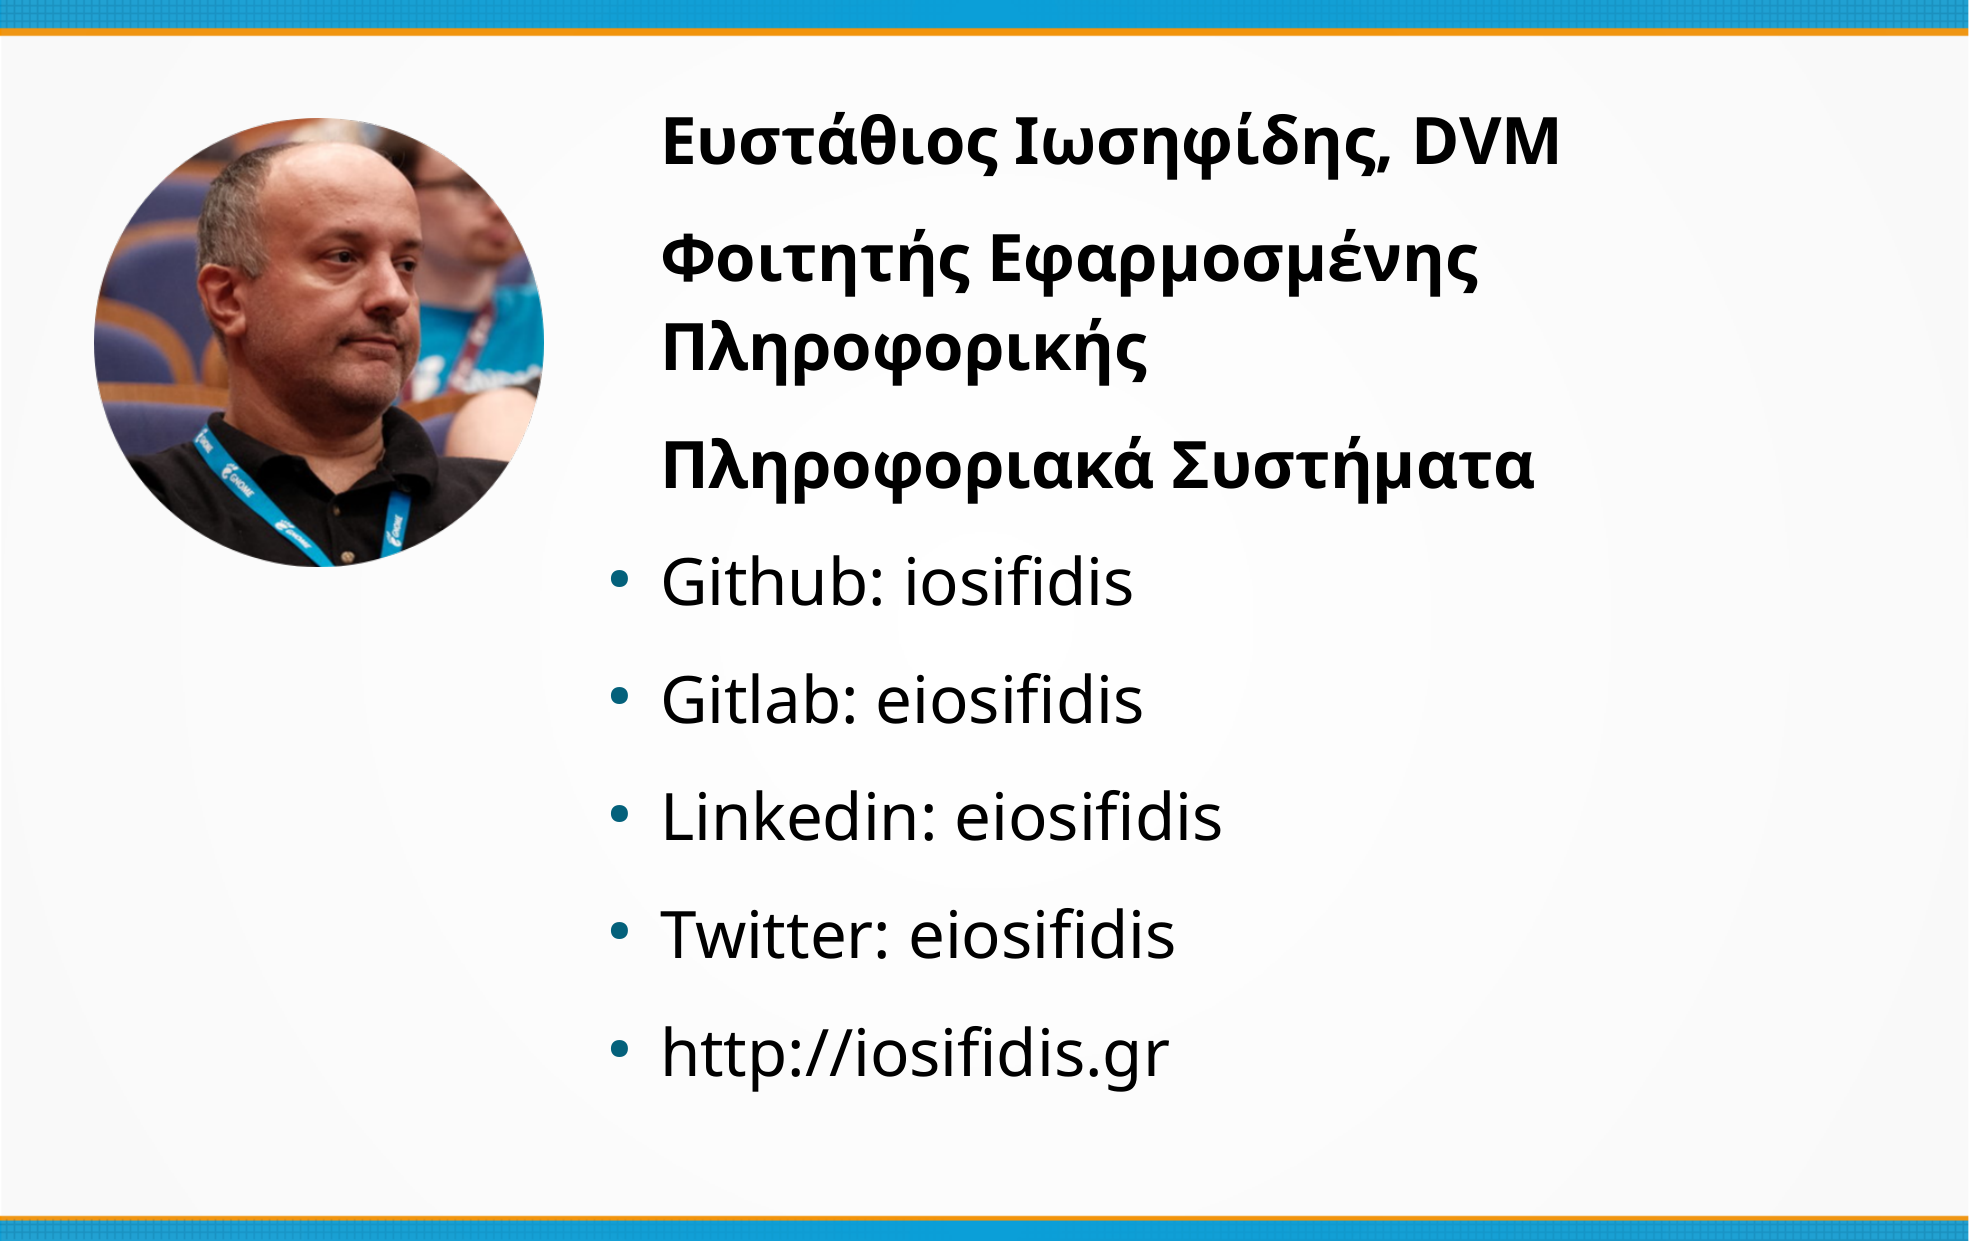

# Ευστάθιος Ιωσηφίδης, DVM
Φοιτητής Εφαρμοσμένης Πληροφορικής
Πληροφοριακά Συστήματα
Github: iosifidis
Gitlab: eiosifidis
Linkedin: eiosifidis
Twitter: eiosifidis
http://iosifidis.gr